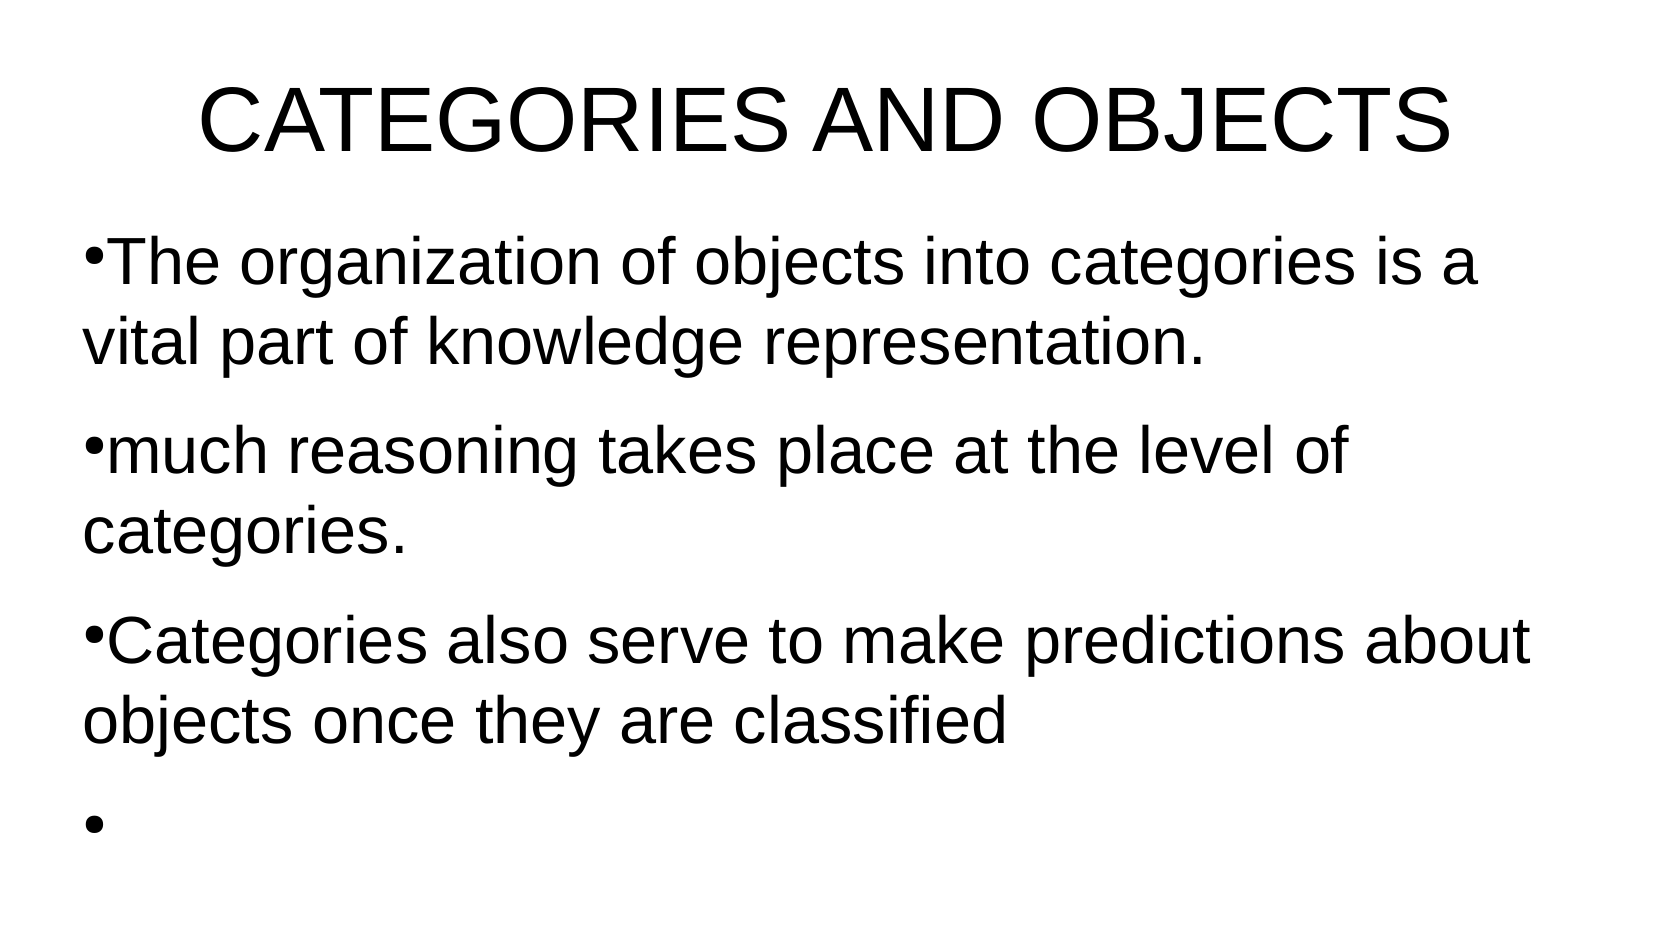

# CATEGORIES AND OBJECTS
The organization of objects into categories is a vital part of knowledge representation.
much reasoning takes place at the level of categories.
Categories also serve to make predictions about objects once they are classiﬁed